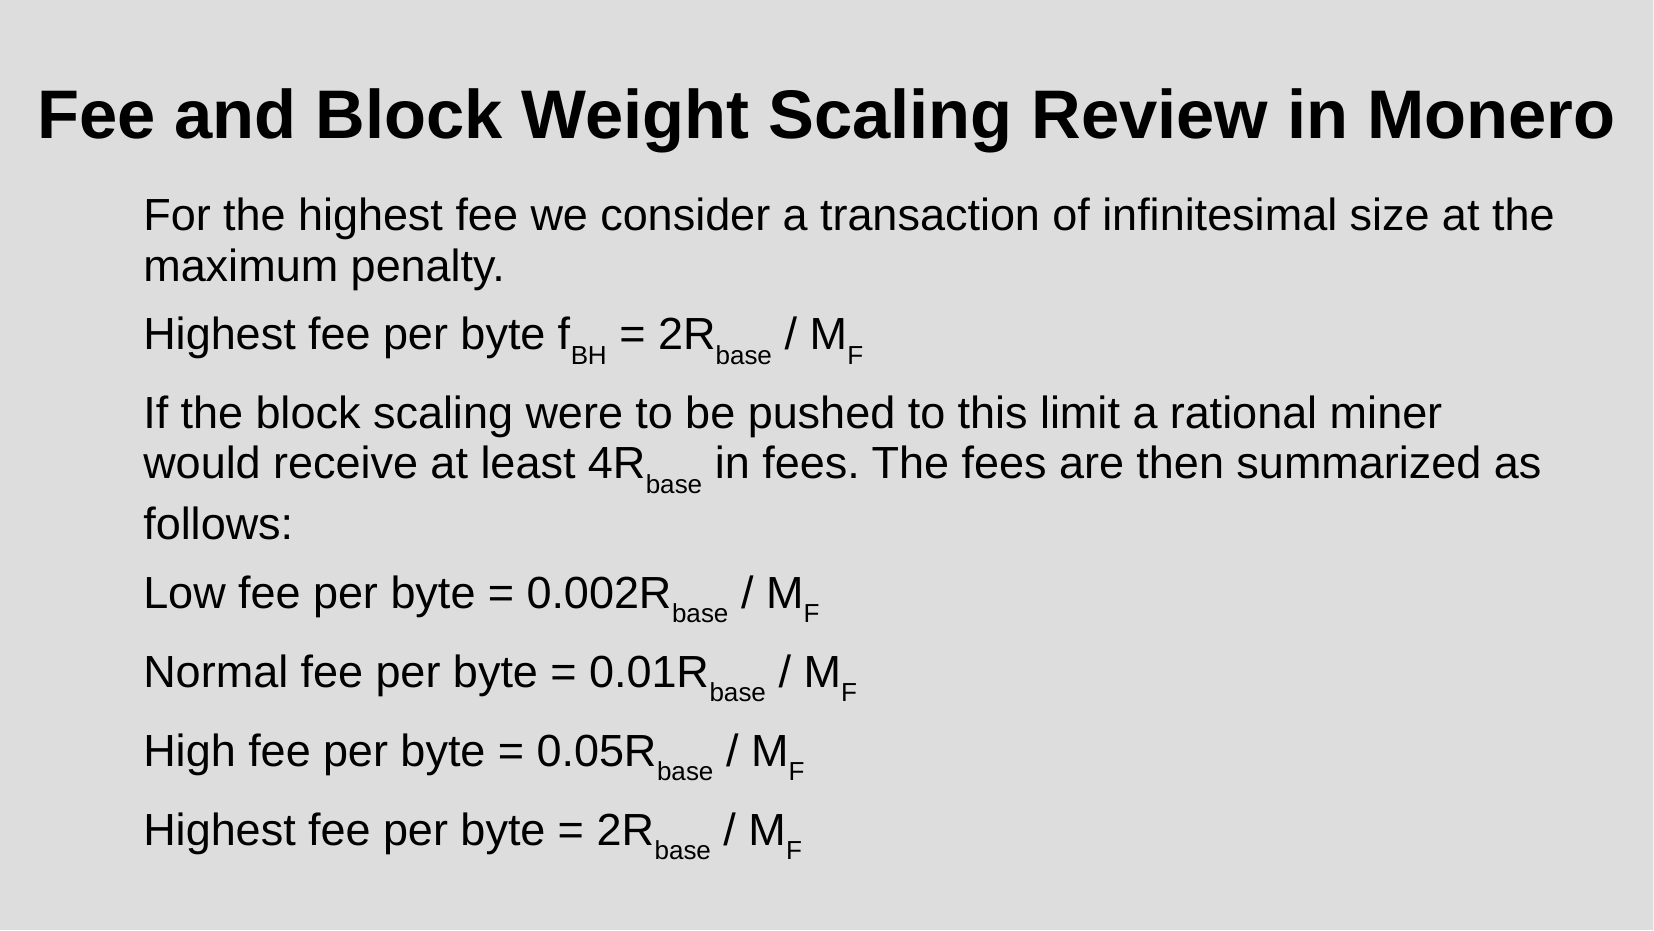

# Fee and Block Weight Scaling Review in Monero
For the highest fee we consider a transaction of infinitesimal size at the maximum penalty.
Highest fee per byte fBH = 2Rbase / MF
If the block scaling were to be pushed to this limit a rational miner would receive at least 4Rbase in fees. The fees are then summarized as follows:
Low fee per byte = 0.002Rbase / MF
Normal fee per byte = 0.01Rbase / MF
High fee per byte = 0.05Rbase / MF
Highest fee per byte = 2Rbase / MF